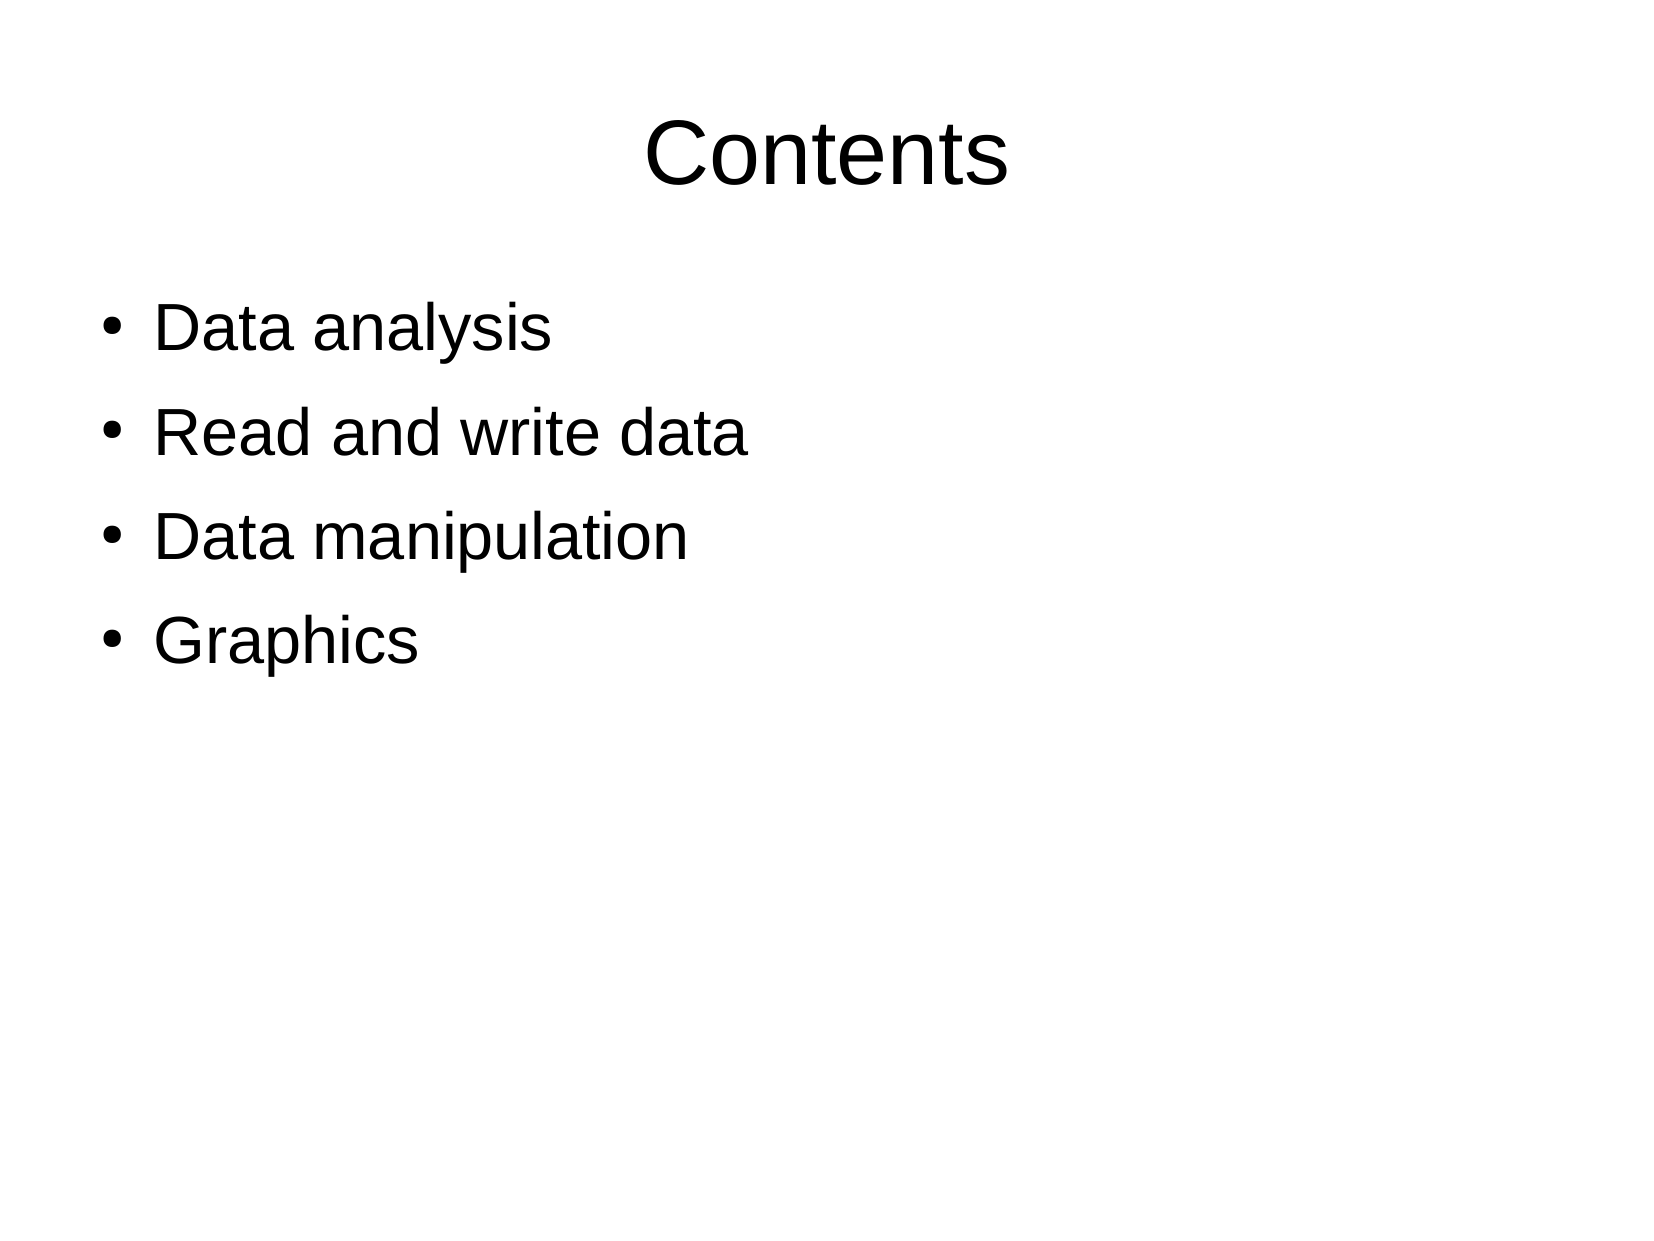

# Contents
Data analysis
Read and write data
Data manipulation
Graphics